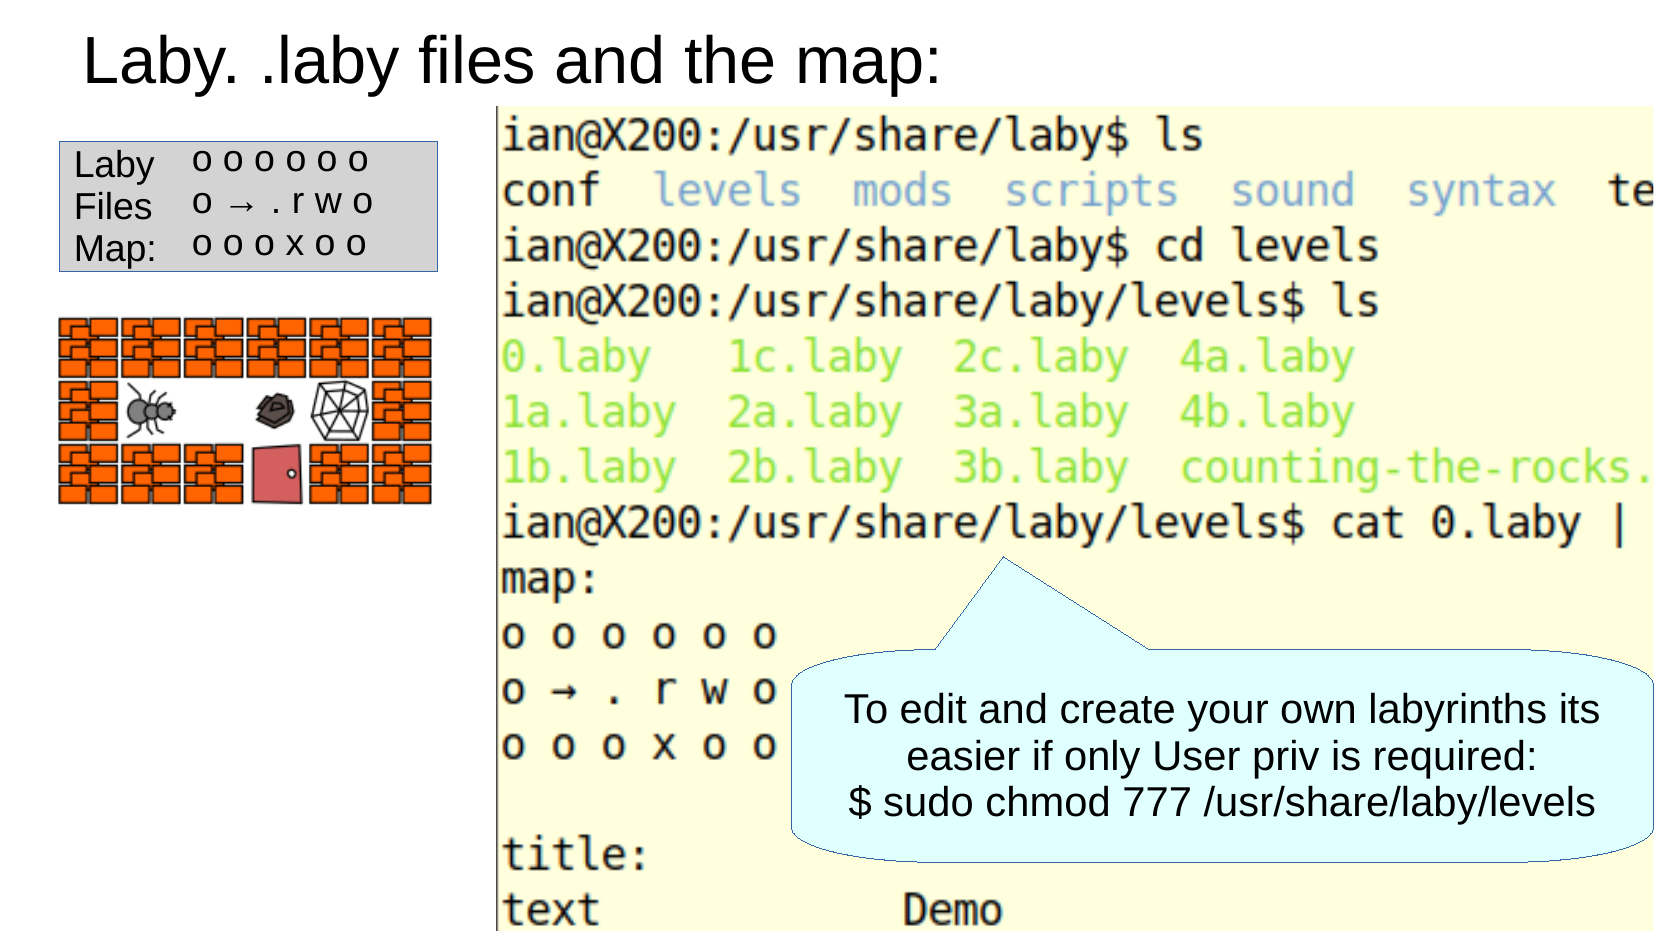

# Laby. .laby files and the map:
o o o o o o
o → . r w o
o o o x o o
Laby
Files
Map:
To edit and create your own labyrinths its easier if only User priv is required:
$ sudo chmod 777 /usr/share/laby/levels